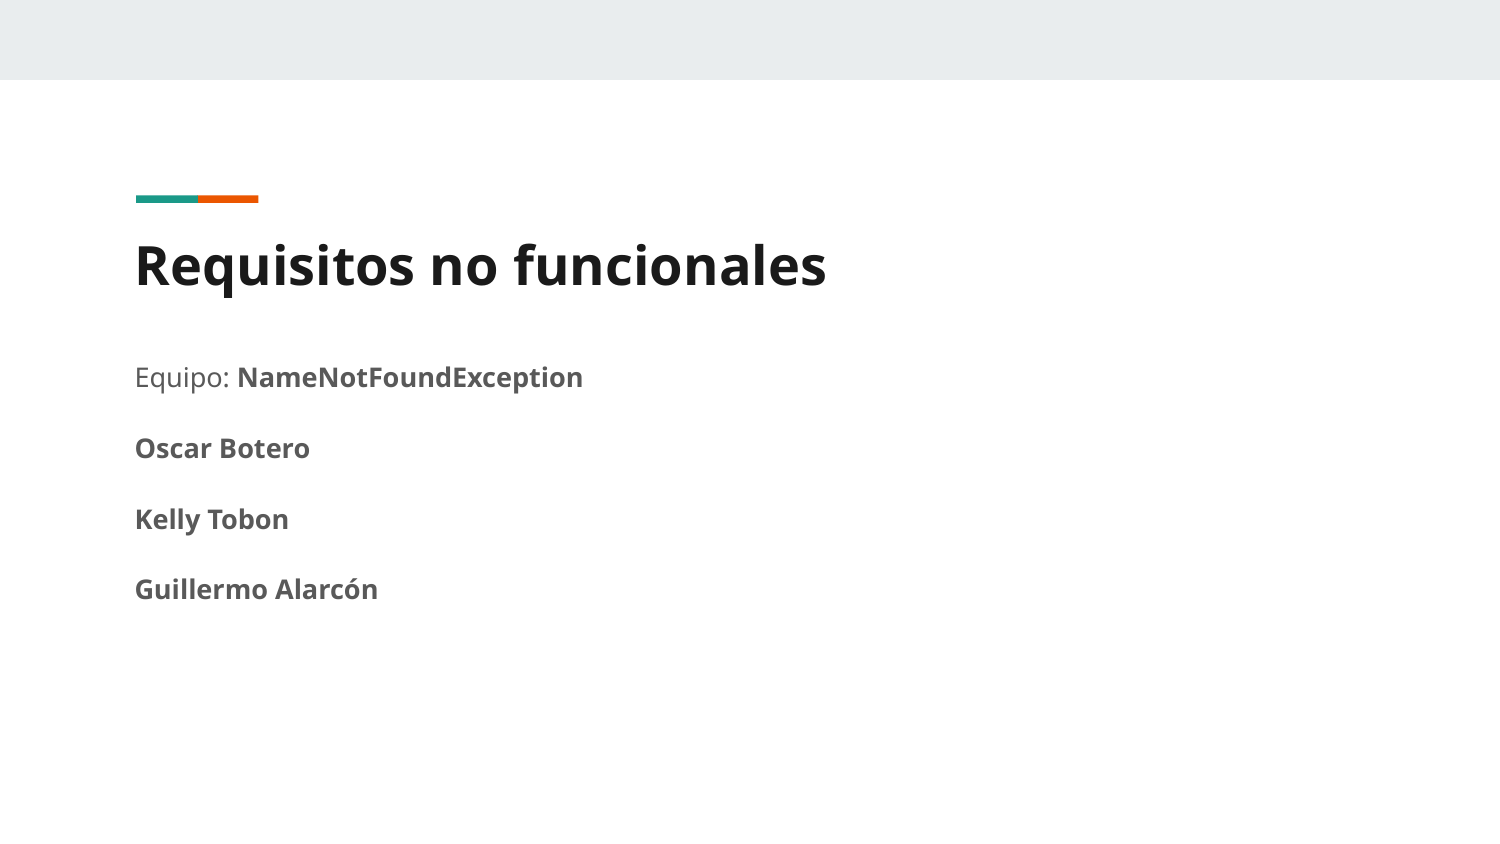

# Requisitos no funcionales
Equipo: NameNotFoundException
Oscar Botero
Kelly Tobon
Guillermo Alarcón